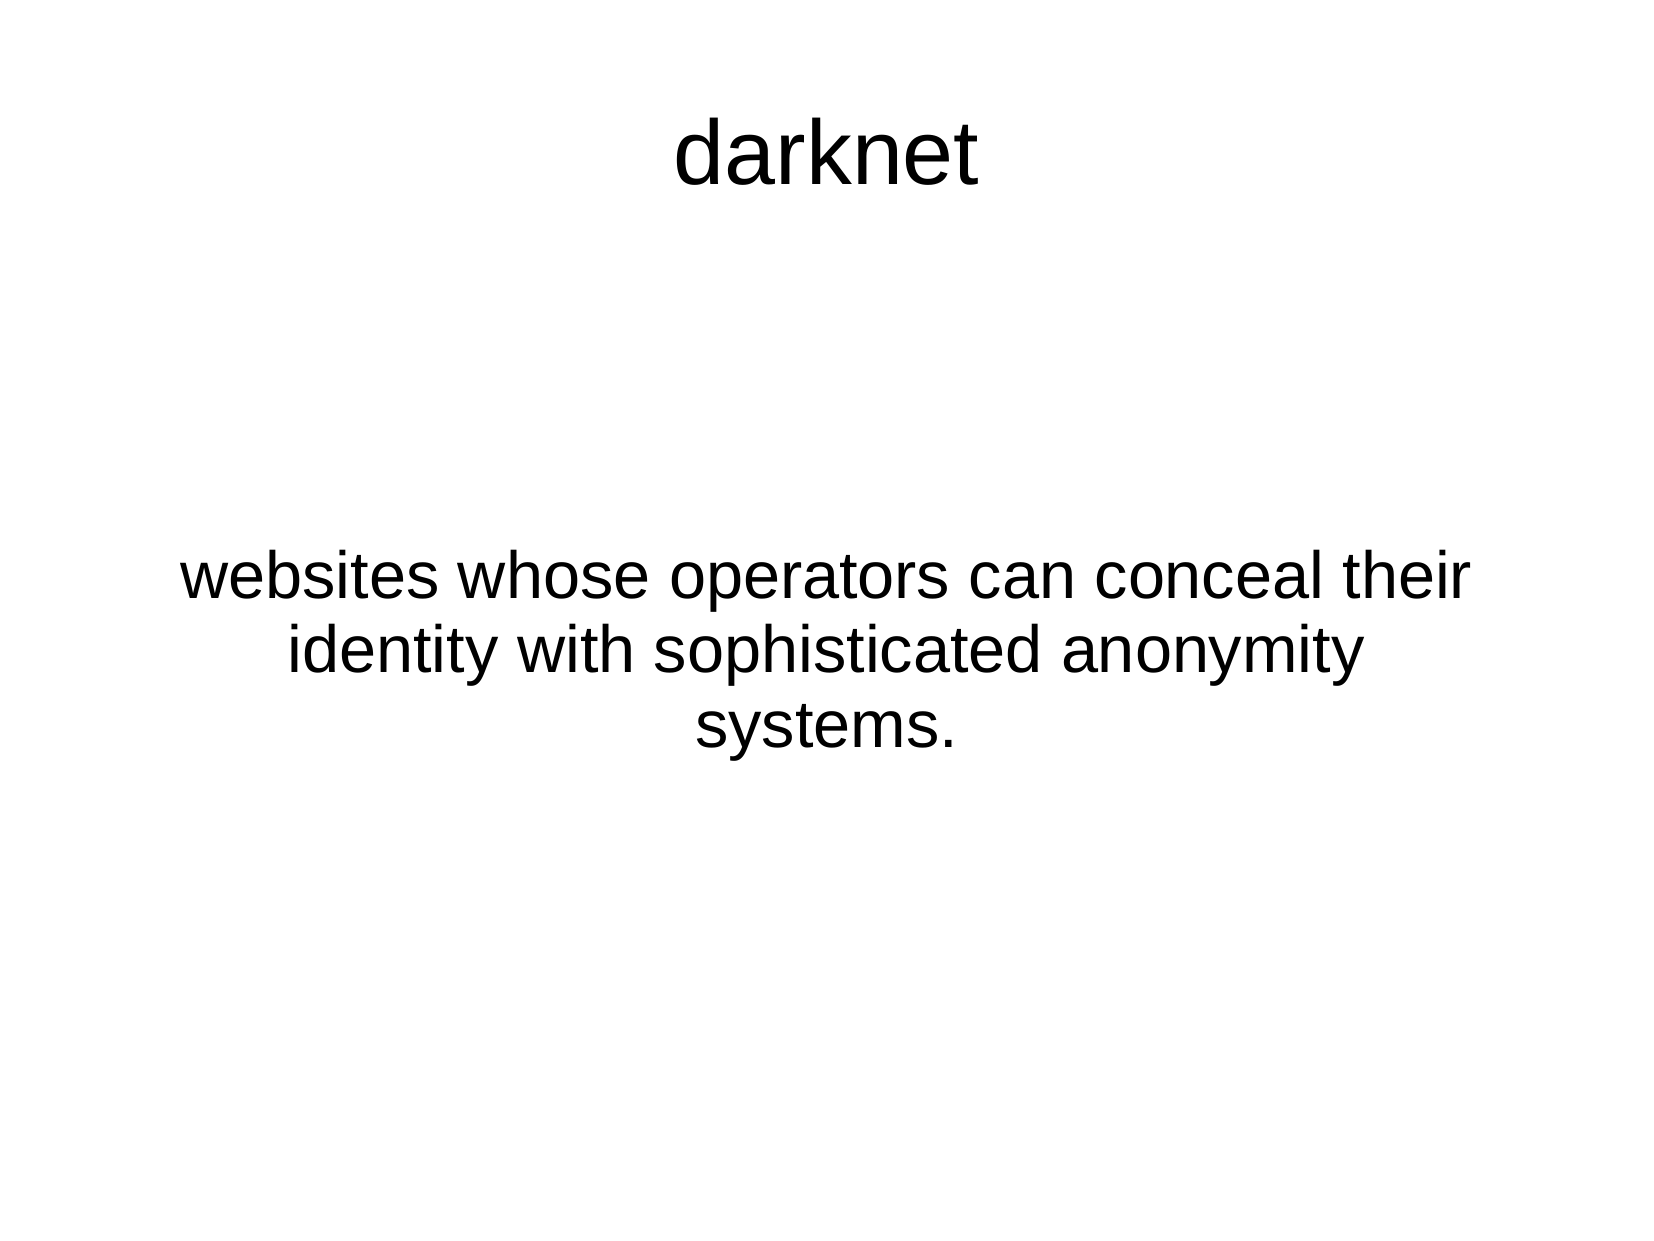

# darknet
websites whose operators can conceal their
identity with sophisticated anonymity
systems.